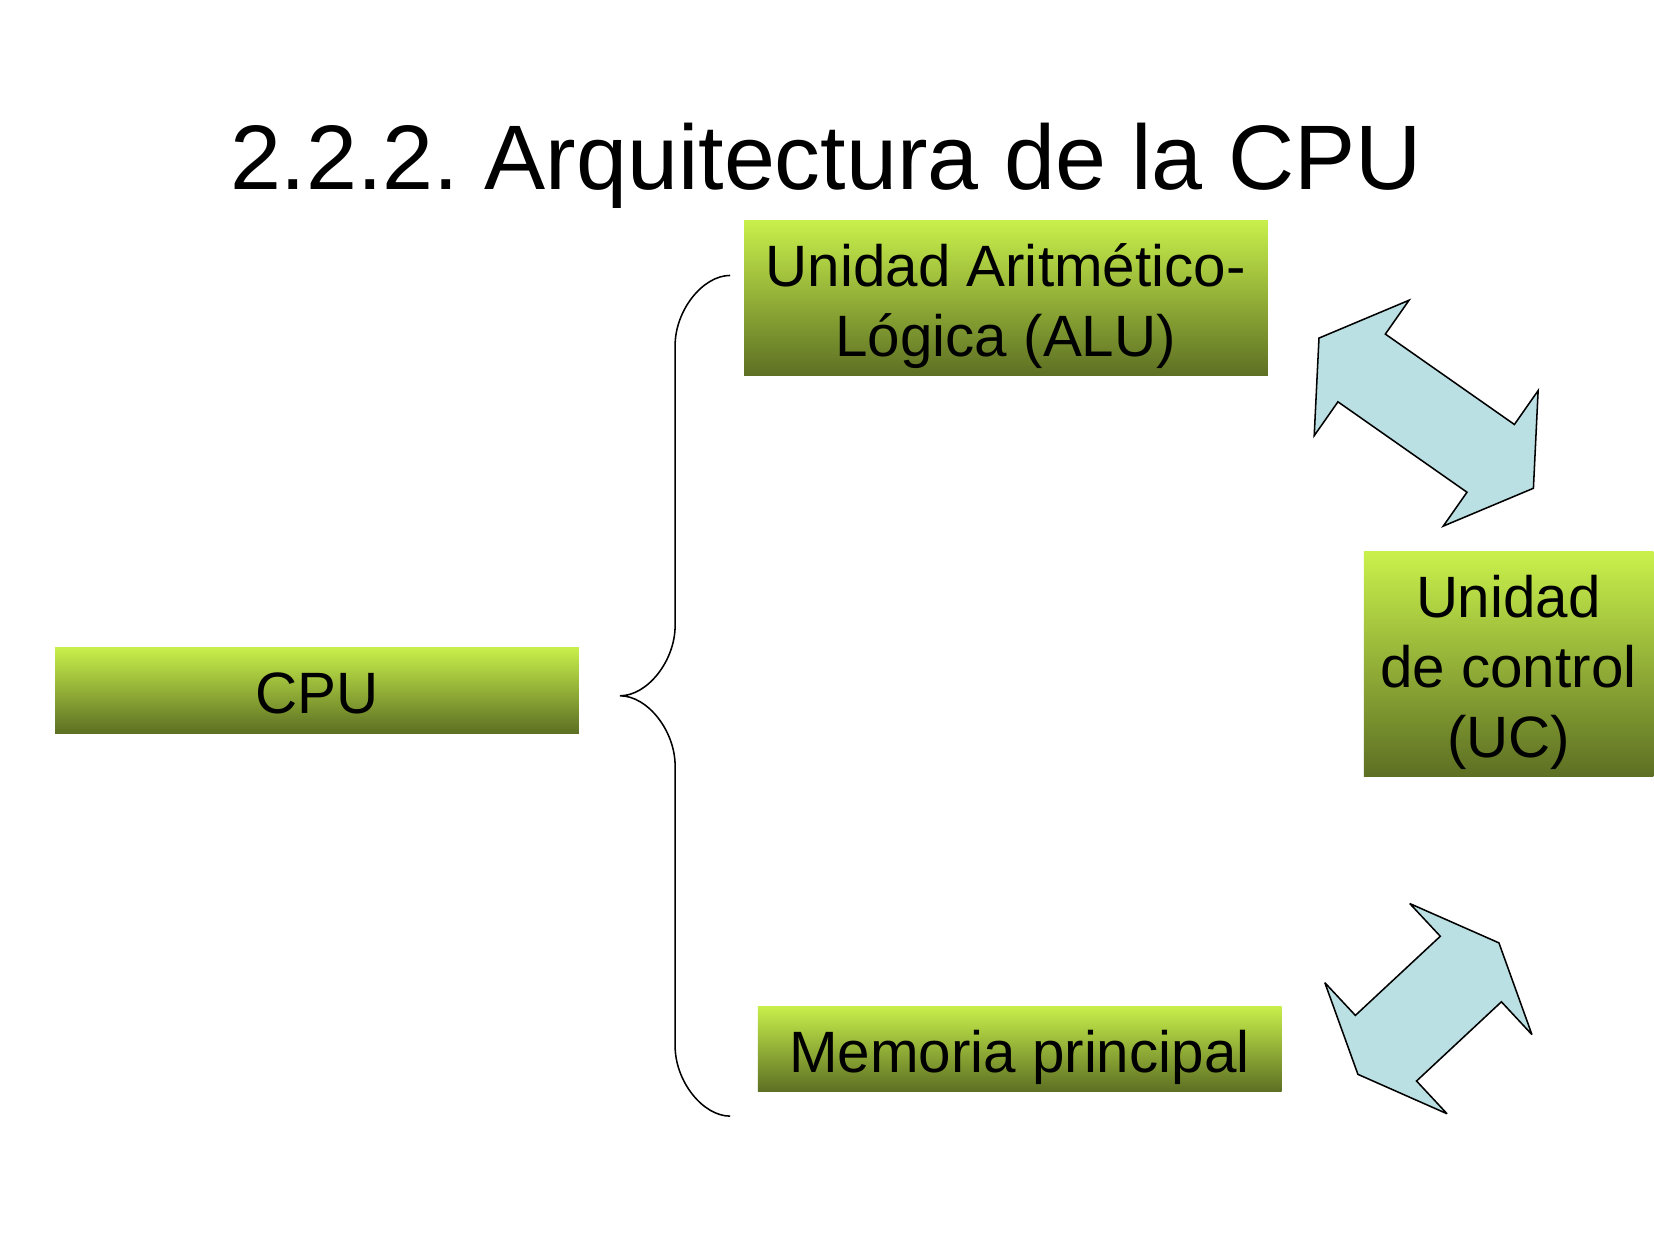

# 2.2.2. Arquitectura de la CPU
Unidad Aritmético-Lógica (ALU)
Unidad de control (UC)
CPU
Memoria principal